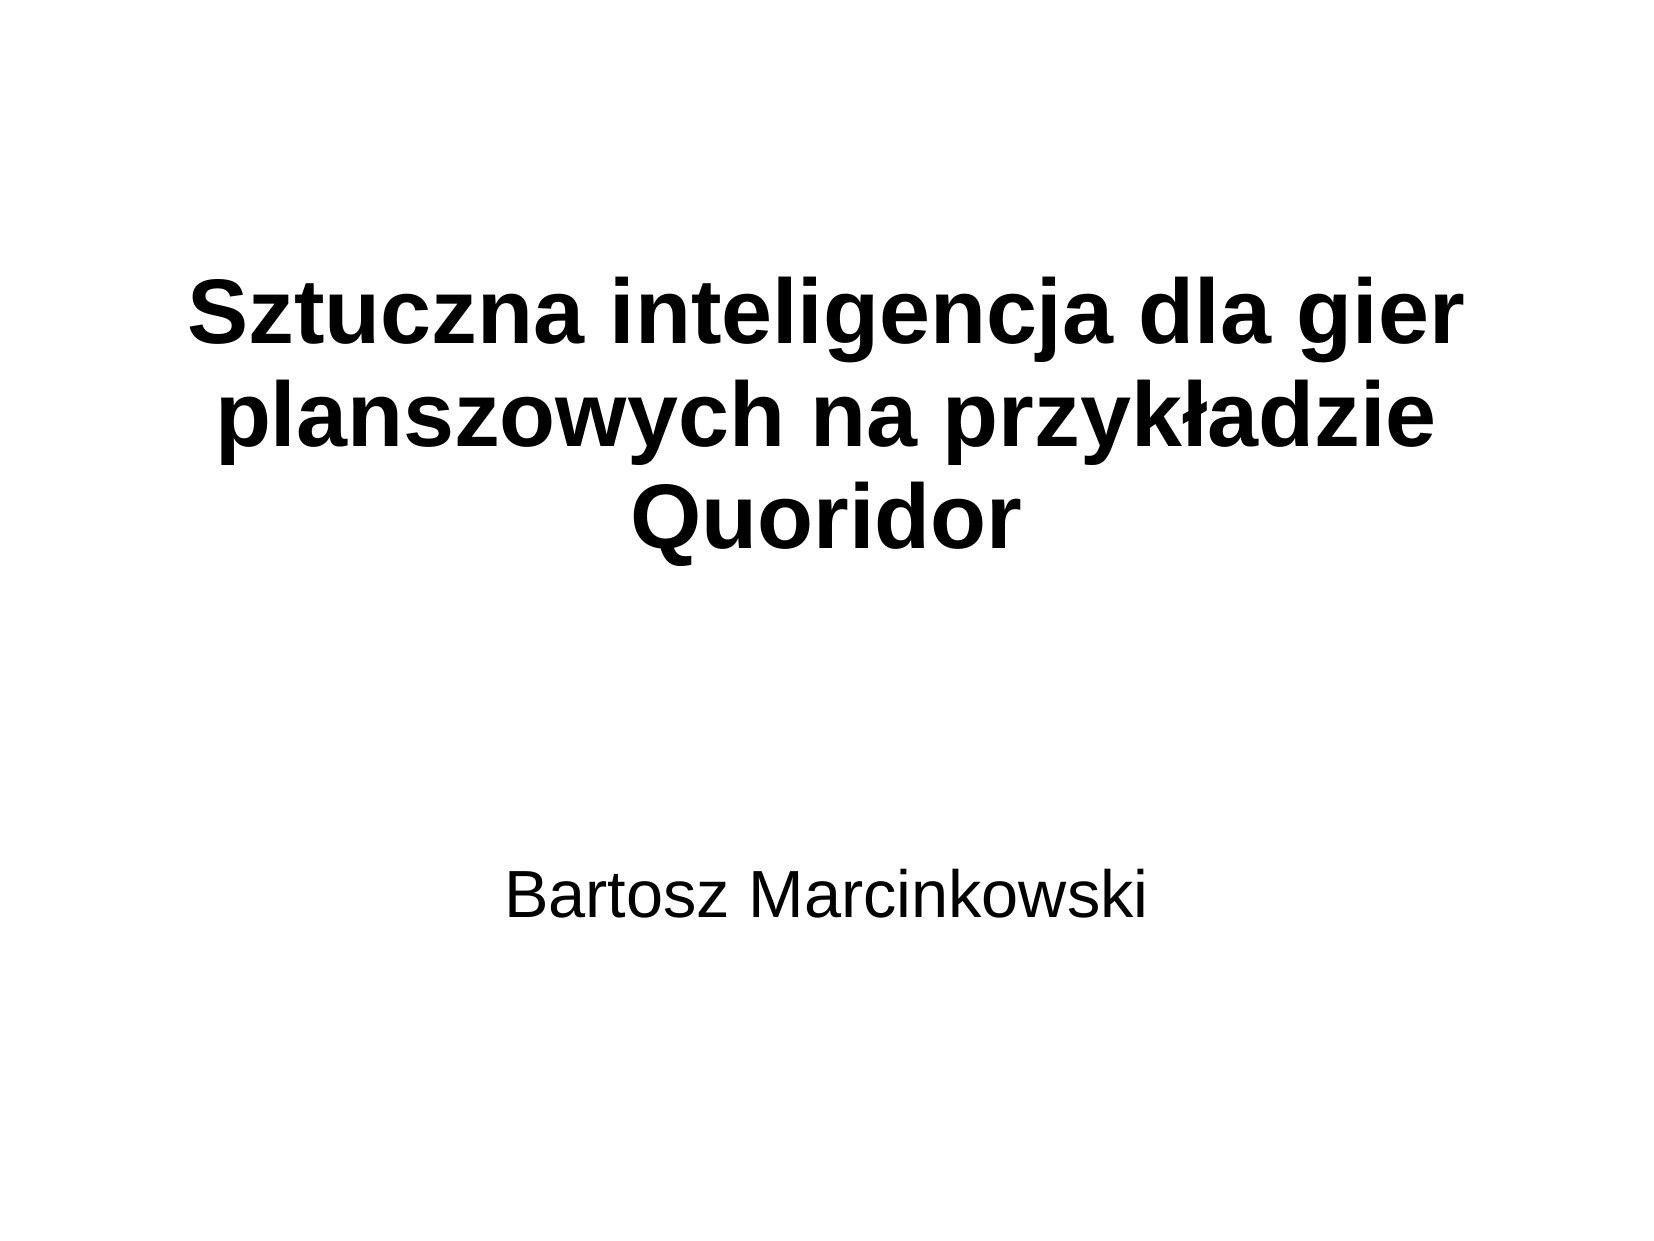

# Sztuczna inteligencja dla gier planszowych na przykładzie Quoridor
Bartosz Marcinkowski